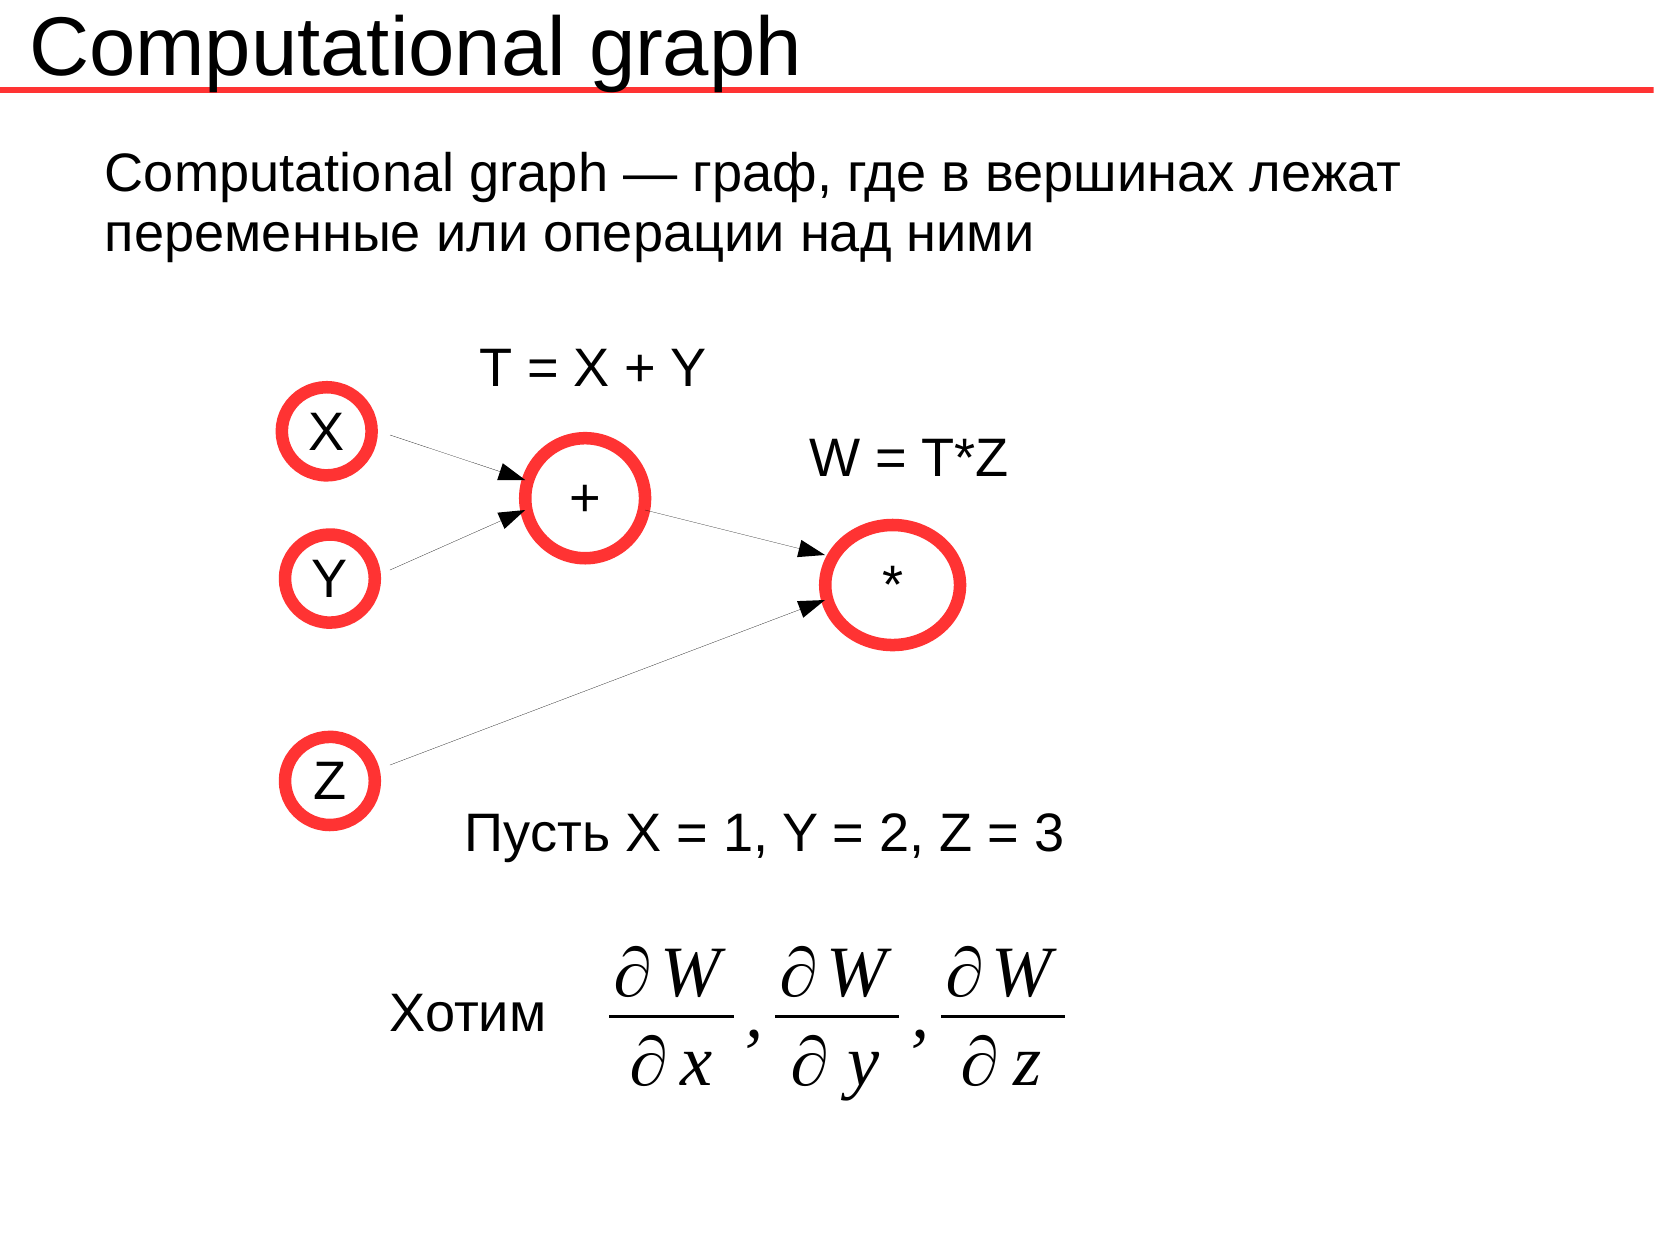

# Computational graph
Computational graph — граф, где в вершинах лежат переменные или операции над ними
T = X + Y
X
W = T*Z
+
*
Y
Z
Пусть X = 1, Y = 2, Z = 3
Хотим